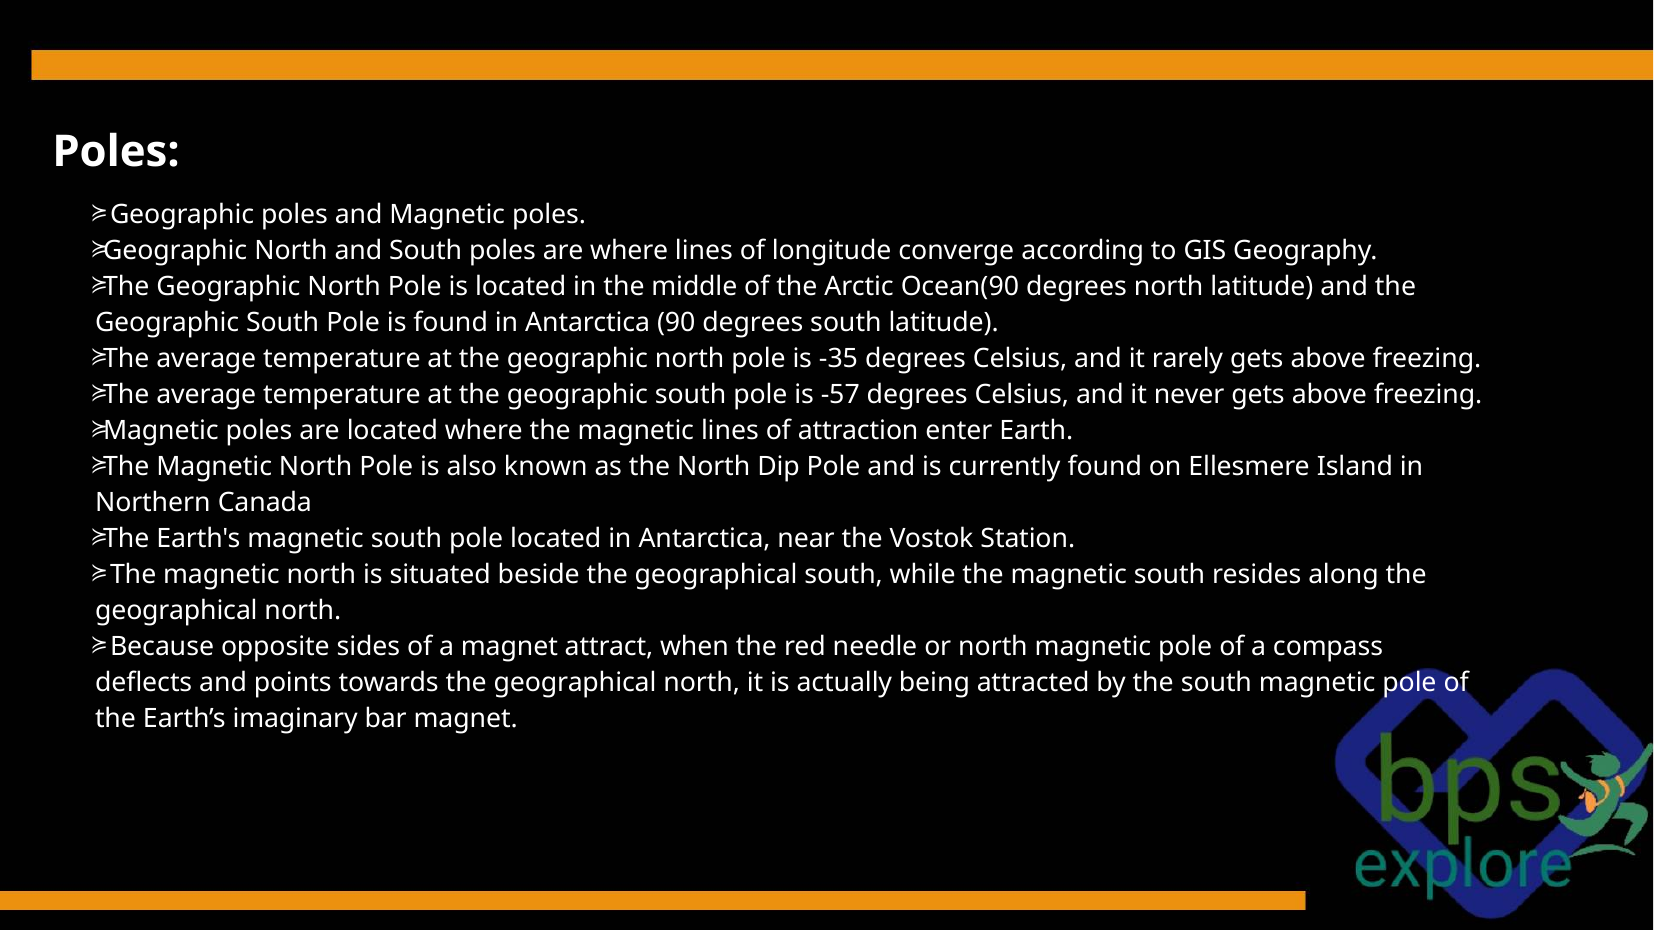

Poles:
 Geographic poles and Magnetic poles.
Geographic North and South poles are where lines of longitude converge according to GIS Geography.
The Geographic North Pole is located in the middle of the Arctic Ocean(90 degrees north latitude) and the Geographic South Pole is found in Antarctica (90 degrees south latitude).
The average temperature at the geographic north pole is -35 degrees Celsius, and it rarely gets above freezing.
The average temperature at the geographic south pole is -57 degrees Celsius, and it never gets above freezing.
Magnetic poles are located where the magnetic lines of attraction enter Earth.
The Magnetic North Pole is also known as the North Dip Pole and is currently found on Ellesmere Island in Northern Canada
The Earth's magnetic south pole located in Antarctica, near the Vostok Station.
 The magnetic north is situated beside the geographical south, while the magnetic south resides along the geographical north.
 Because opposite sides of a magnet attract, when the red needle or north magnetic pole of a compass deflects and points towards the geographical north, it is actually being attracted by the south magnetic pole of the Earth’s imaginary bar magnet.